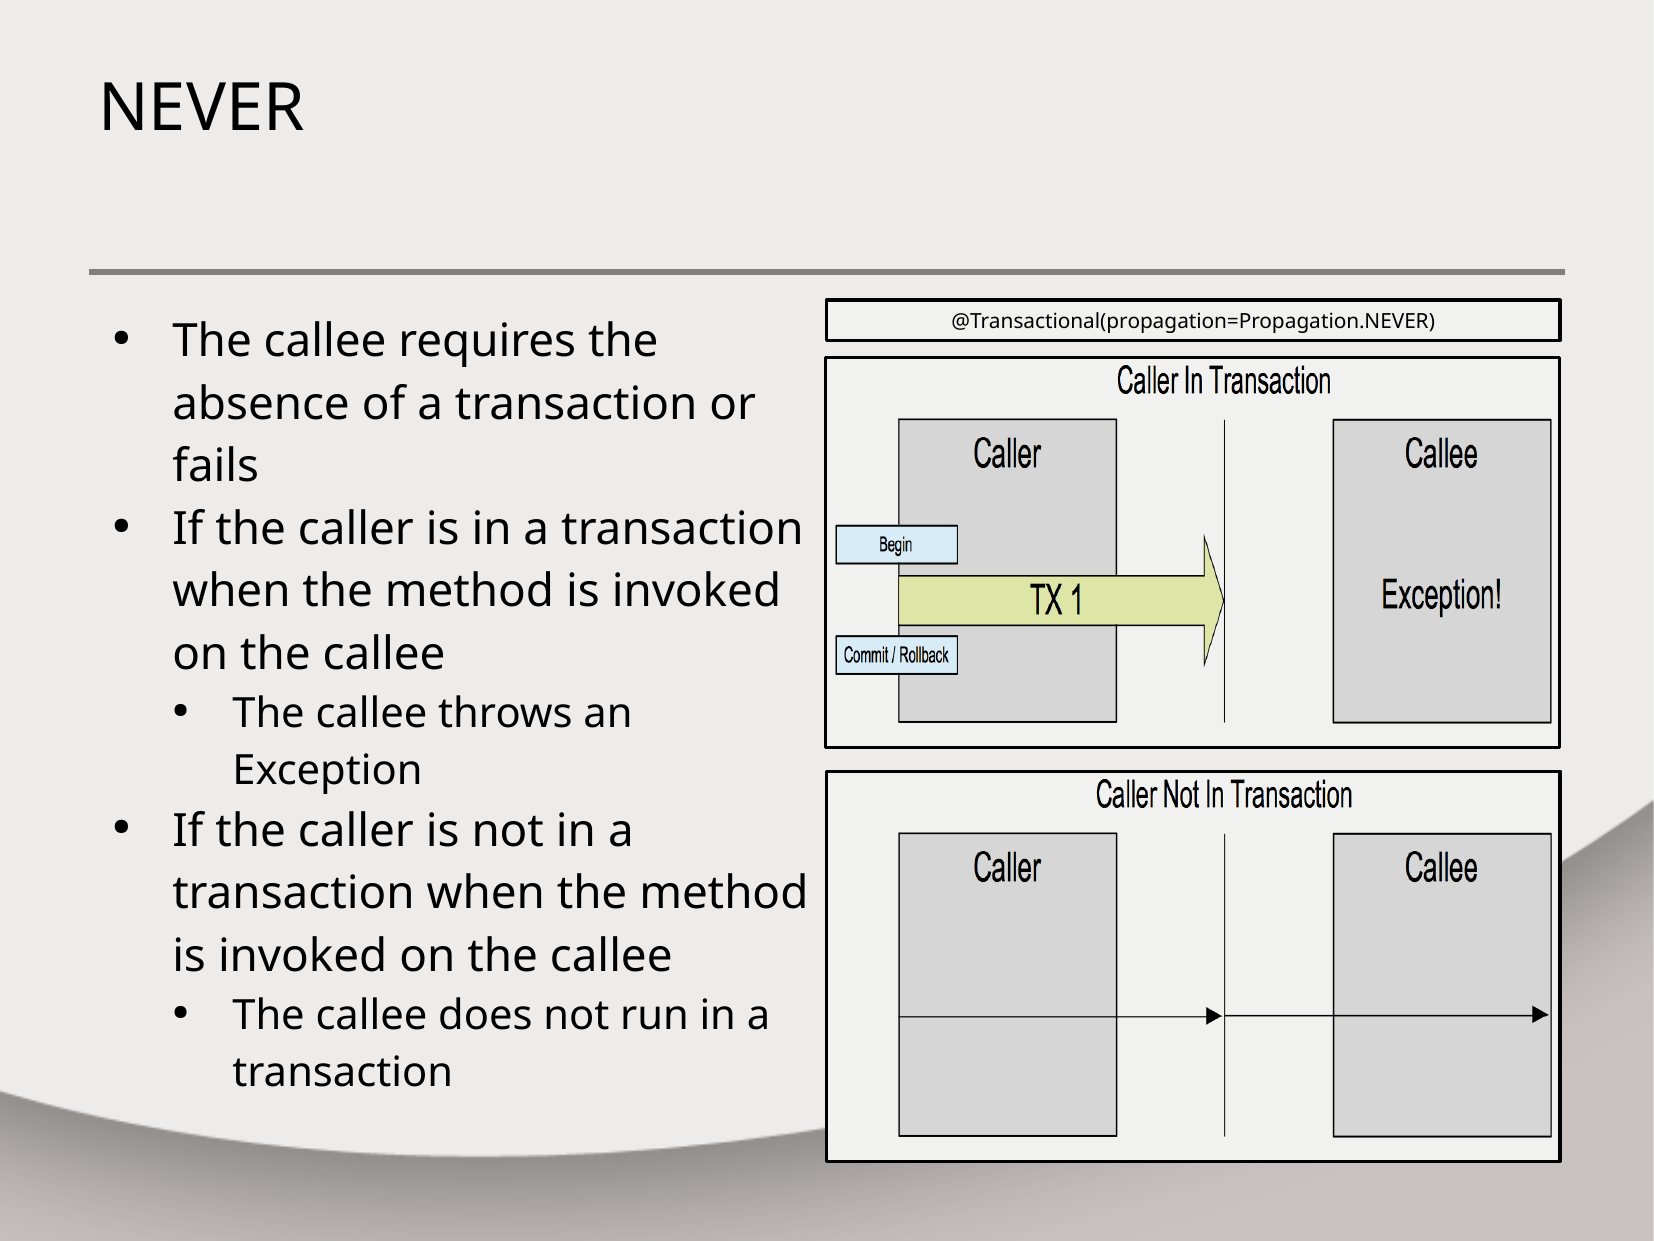

# NEVER
@Transactional(propagation=Propagation.NEVER)
The callee requires the absence of a transaction or fails
If the caller is in a transaction when the method is invoked on the callee
The callee throws an Exception
If the caller is not in a transaction when the method is invoked on the callee
The callee does not run in a transaction